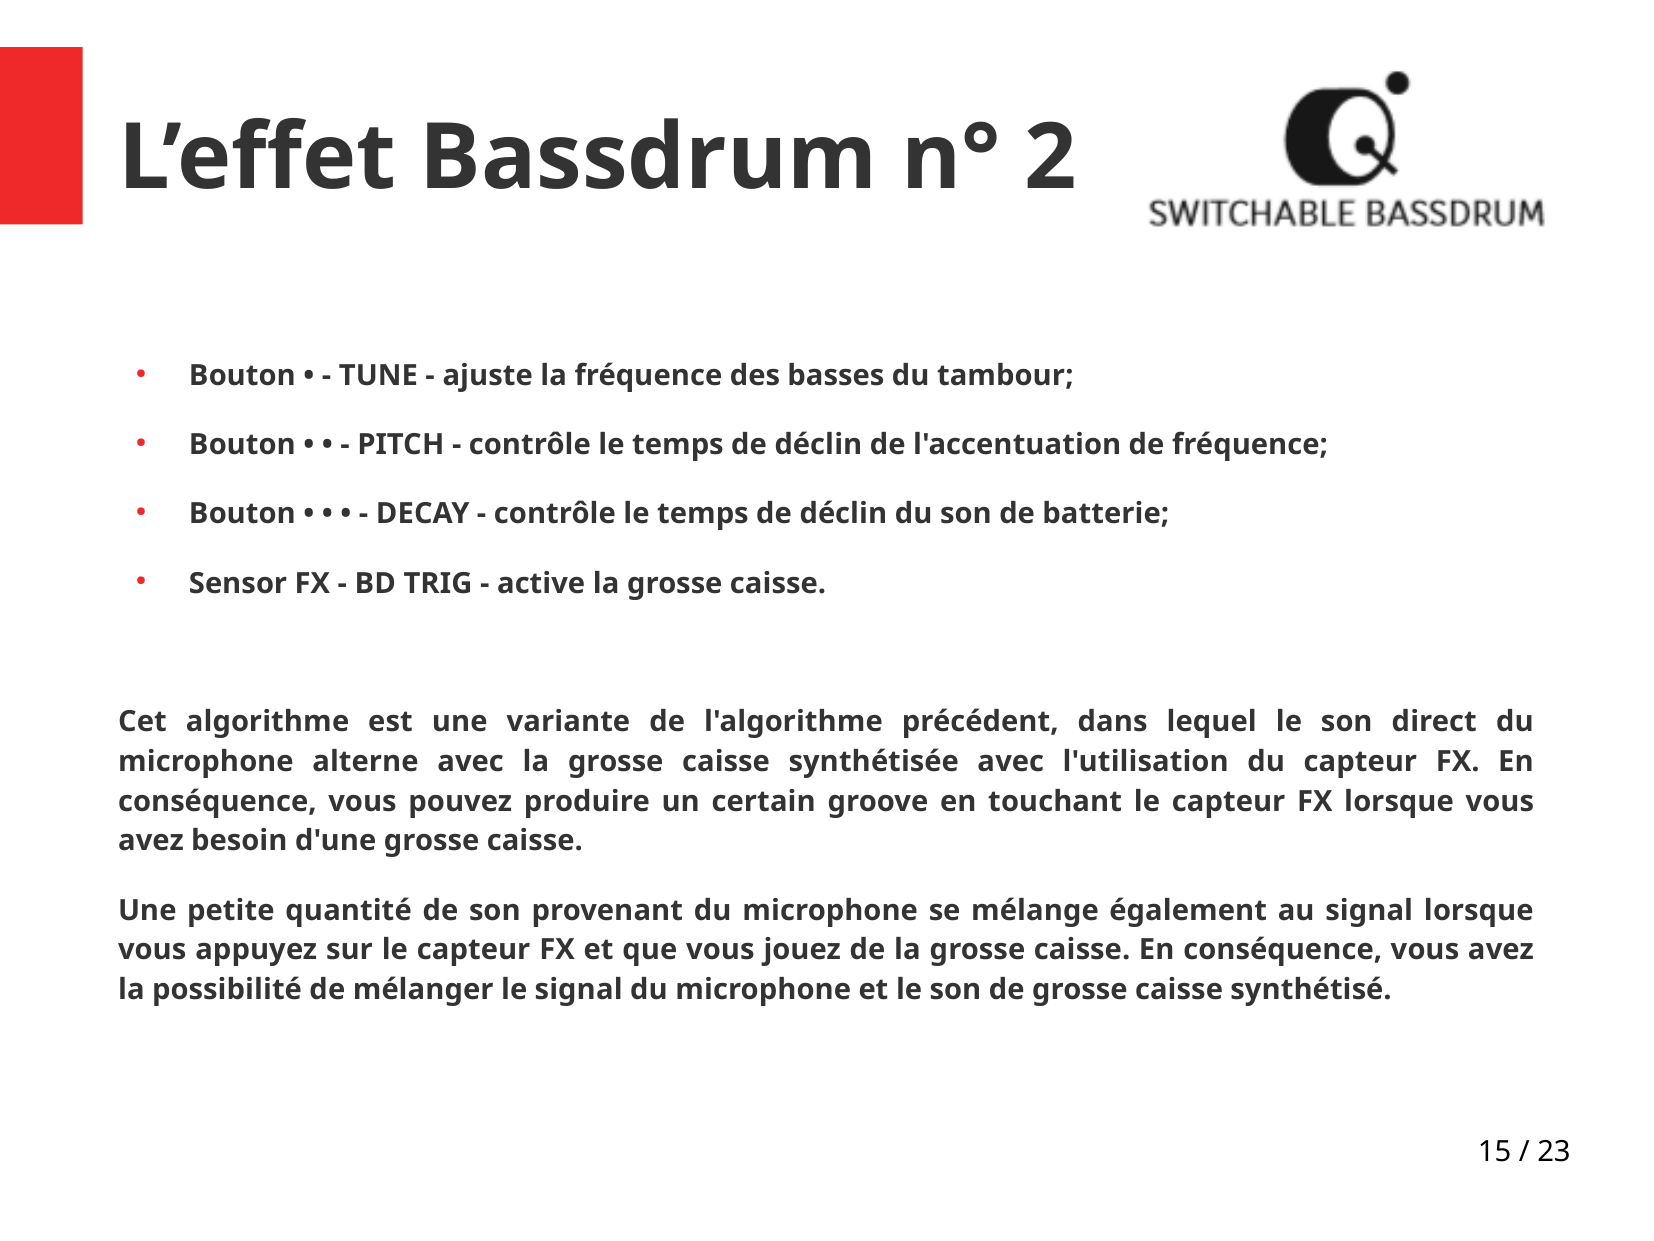

# L’effet Bassdrum n° 2
Bouton • - TUNE - ajuste la fréquence des basses du tambour;
Bouton • • - PITCH - contrôle le temps de déclin de l'accentuation de fréquence;
Bouton • • • - DECAY - contrôle le temps de déclin du son de batterie;
Sensor FX - BD TRIG - active la grosse caisse.
Cet algorithme est une variante de l'algorithme précédent, dans lequel le son direct du microphone alterne avec la grosse caisse synthétisée avec l'utilisation du capteur FX. En conséquence, vous pouvez produire un certain groove en touchant le capteur FX lorsque vous avez besoin d'une grosse caisse.
Une petite quantité de son provenant du microphone se mélange également au signal lorsque vous appuyez sur le capteur FX et que vous jouez de la grosse caisse. En conséquence, vous avez la possibilité de mélanger le signal du microphone et le son de grosse caisse synthétisé.
15